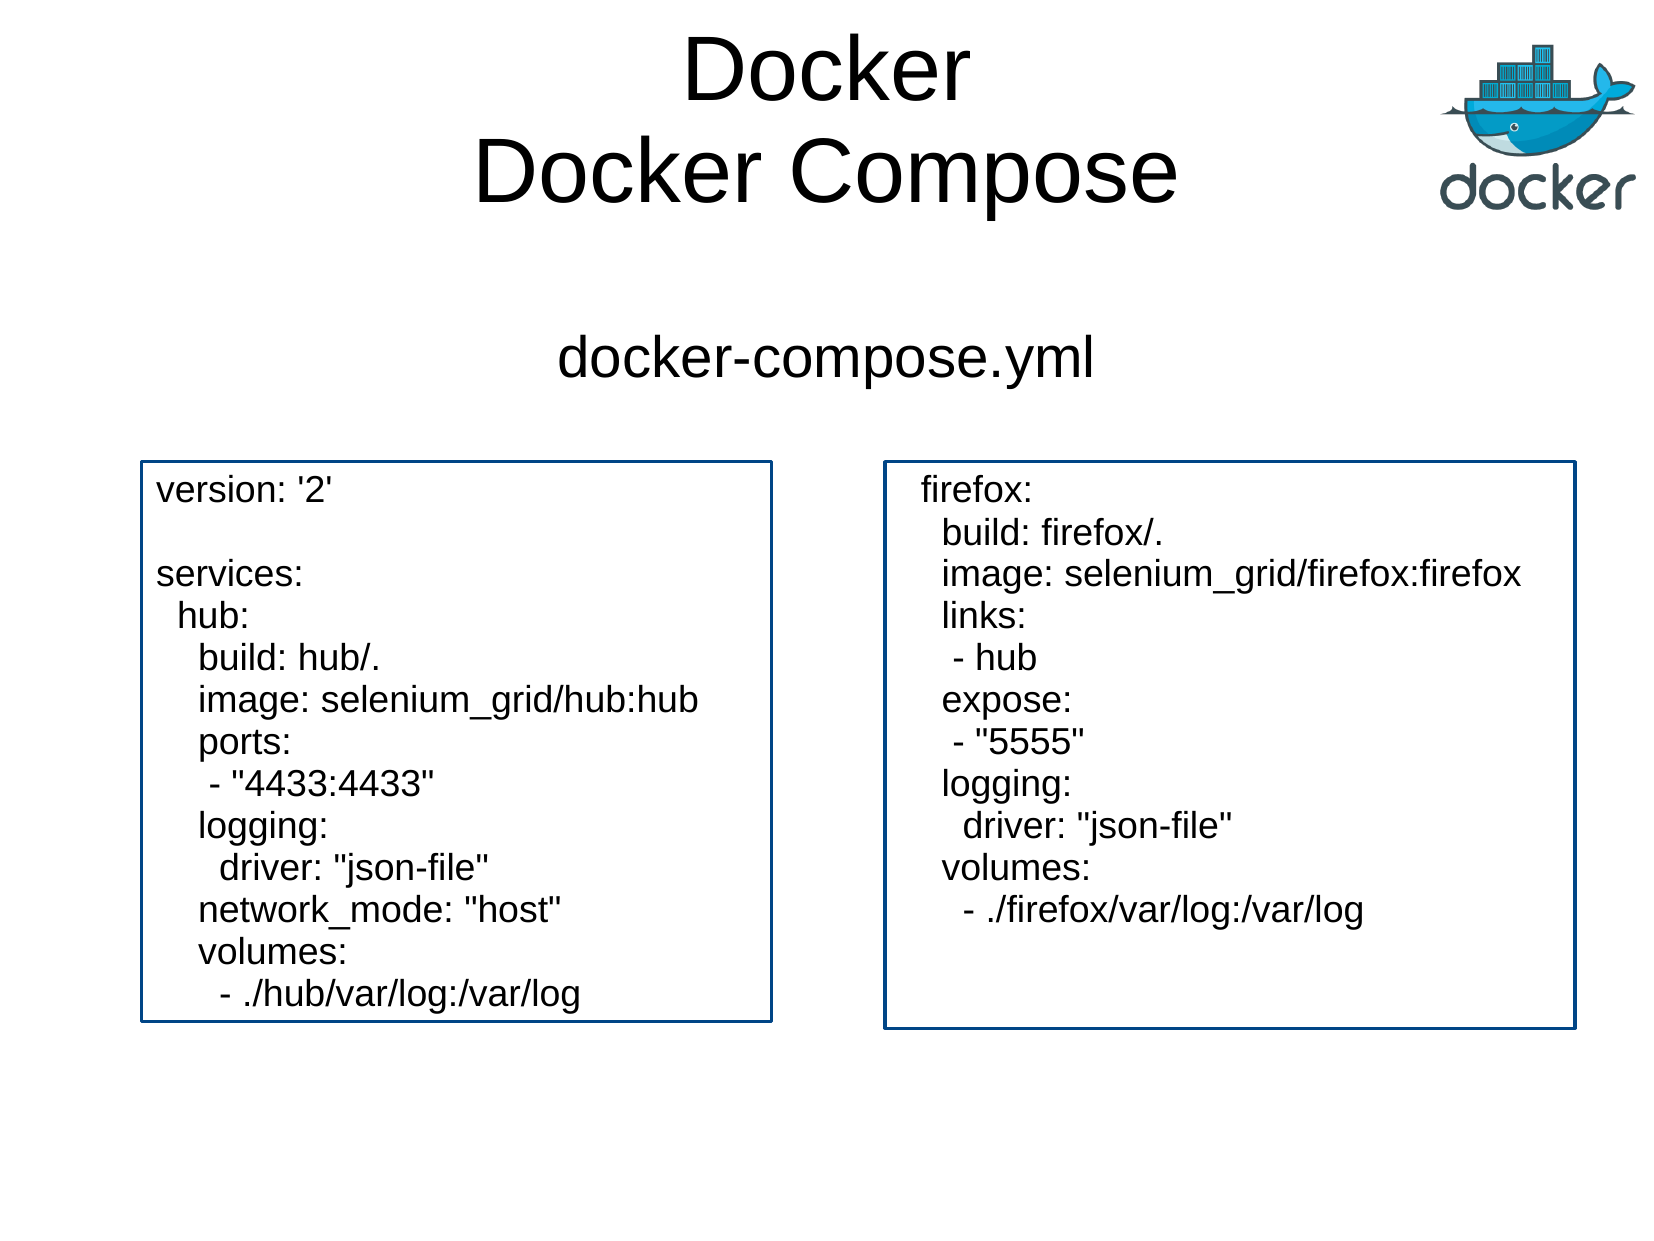

# Docker Docker Compose docker-compose.yml
version: '2'
services:
 hub:
 build: hub/.
 image: selenium_grid/hub:hub
 ports:
 - "4433:4433"
 logging:
 driver: "json-file"
 network_mode: "host"
 volumes:
 - ./hub/var/log:/var/log
 firefox:
 build: firefox/.
 image: selenium_grid/firefox:firefox
 links:
 - hub
 expose:
 - "5555"
 logging:
 driver: "json-file"
 volumes:
 - ./firefox/var/log:/var/log